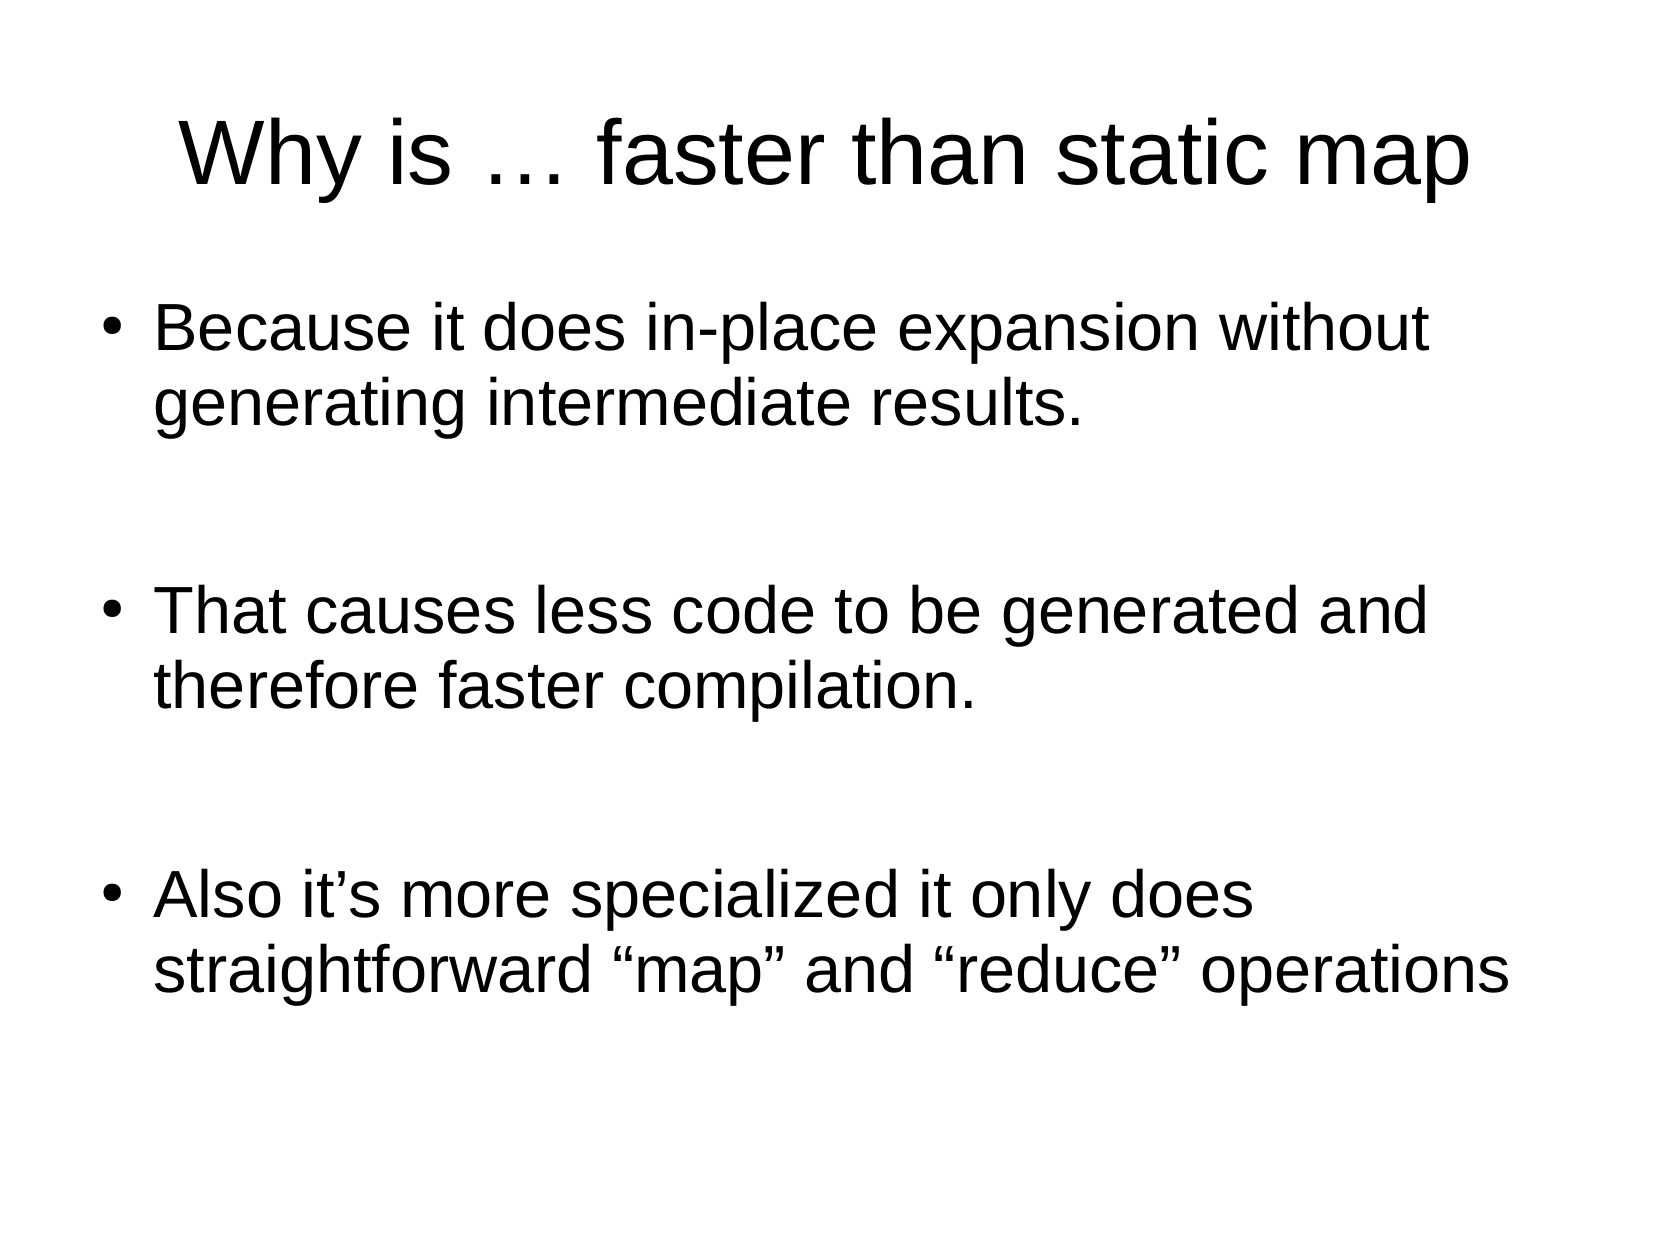

# Why is … faster than static map
Because it does in-place expansion without generating intermediate results.
That causes less code to be generated and therefore faster compilation.
Also it’s more specialized it only does straightforward “map” and “reduce” operations